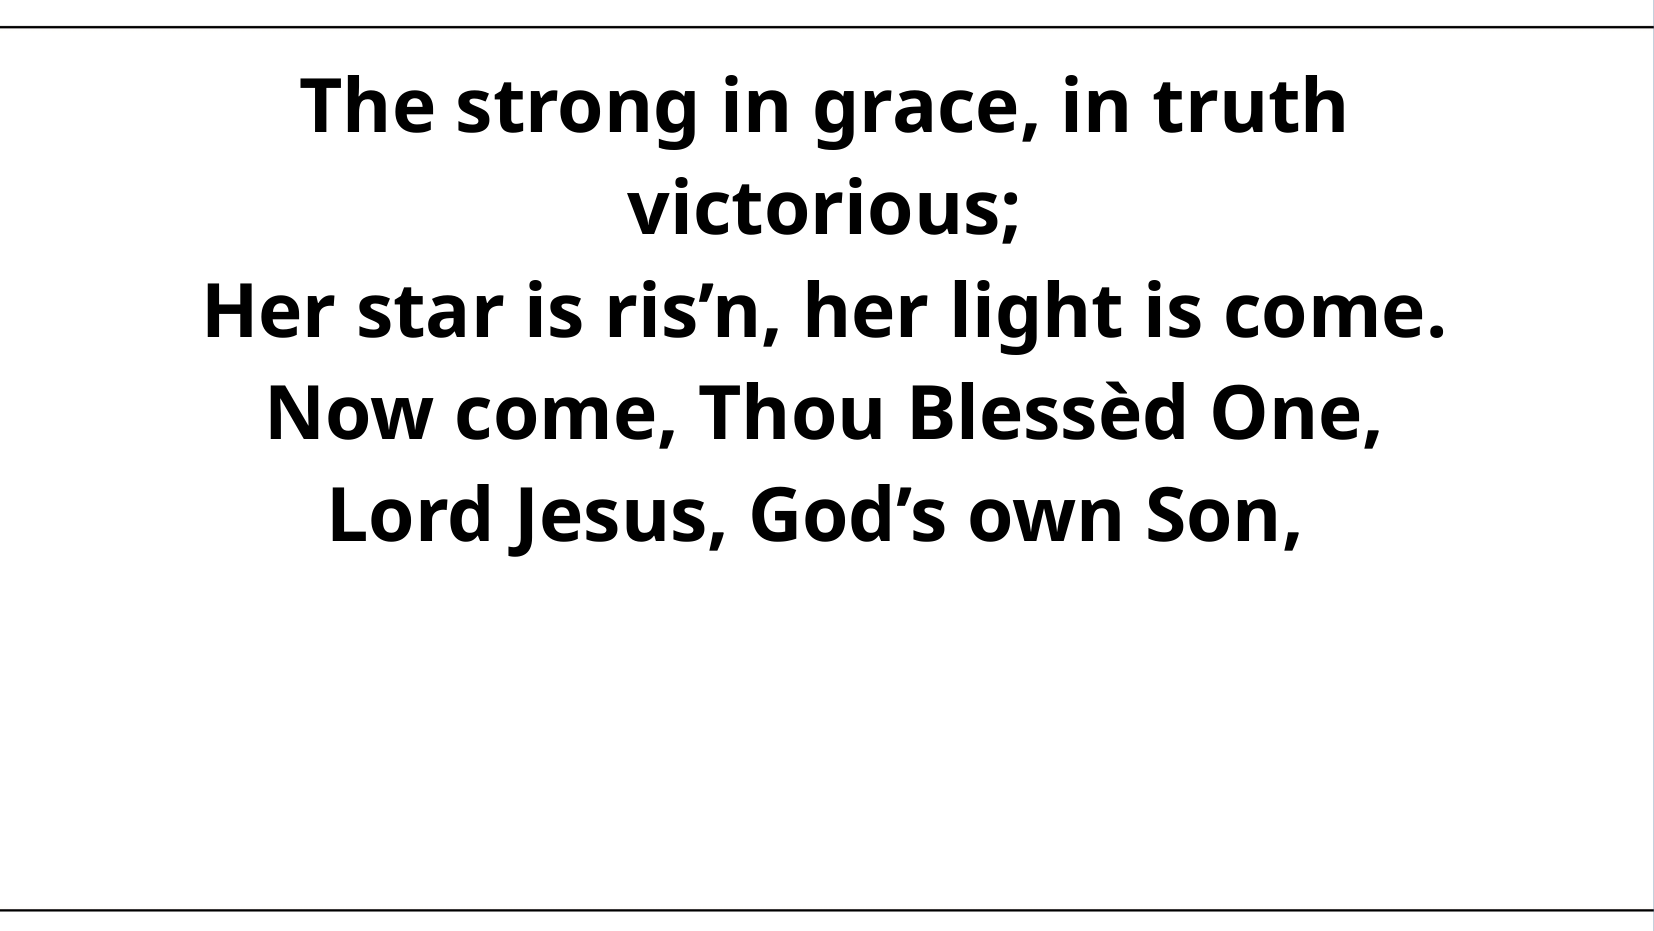

The strong in grace, in truth victorious;
Her star is ris’n, her light is come.
Now come, Thou Blessèd One,
Lord Jesus, God’s own Son,